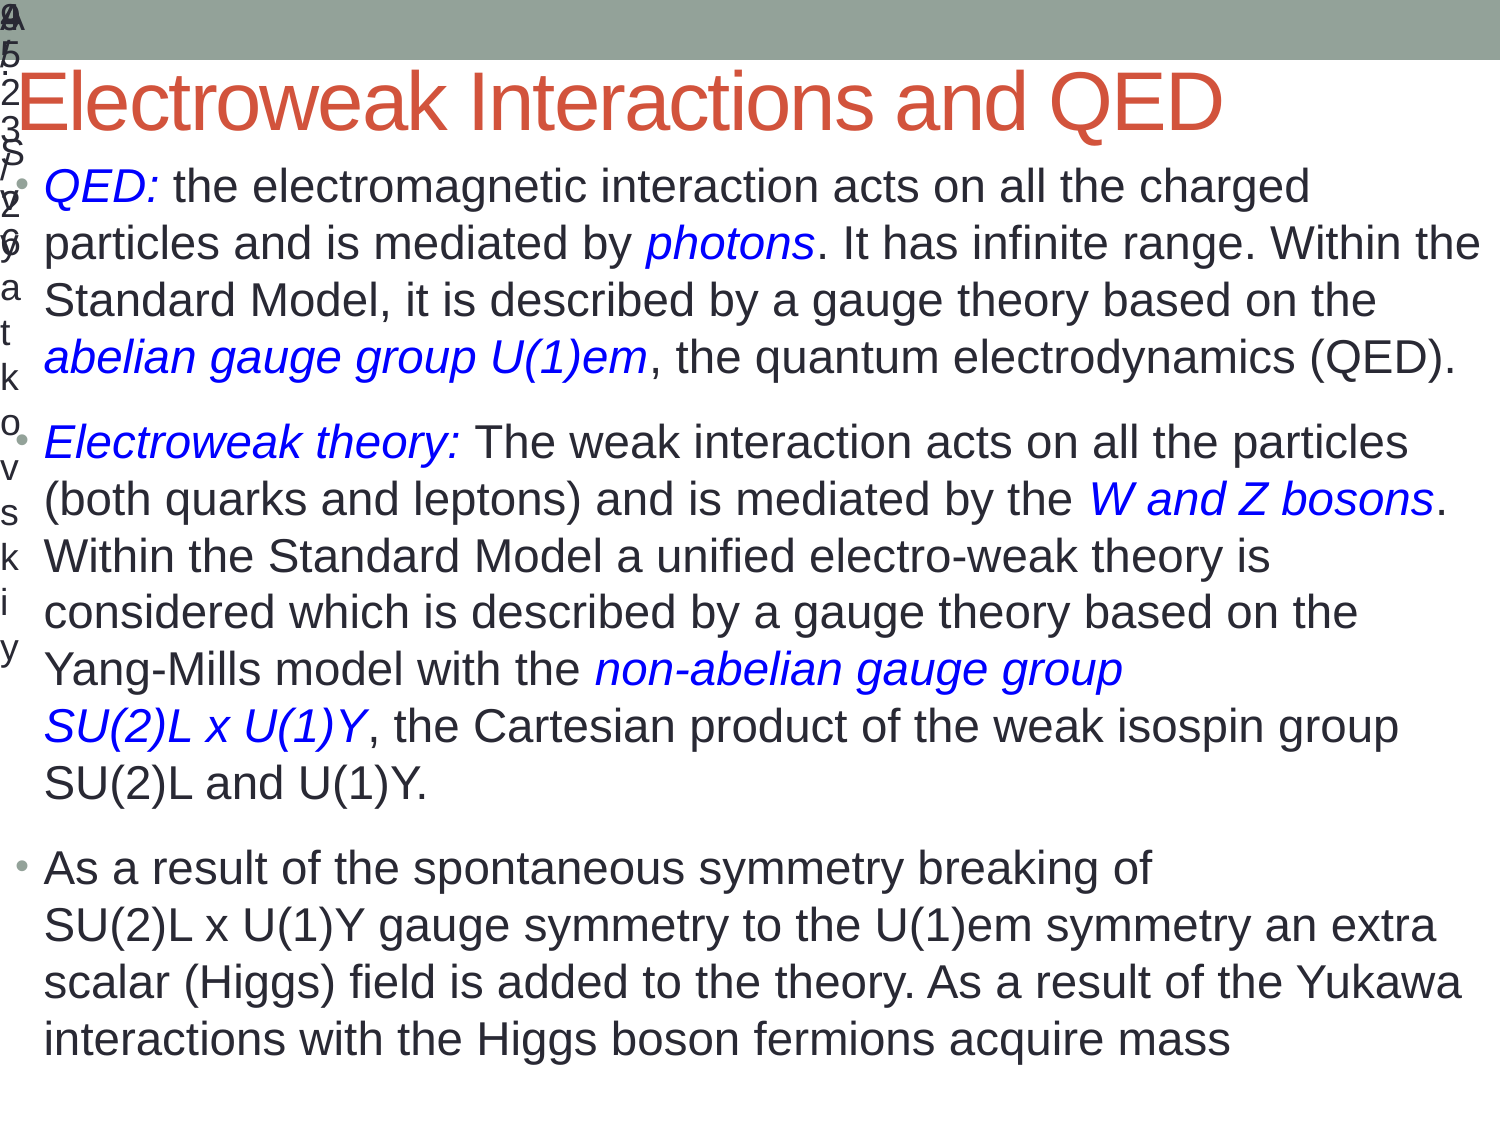

A. Svyatkovskiy
# Electroweak Interactions and QED
QED: the electromagnetic interaction acts on all the charged particles and is mediated by photons. It has infinite range. Within the Standard Model, it is described by a gauge theory based on the abelian gauge group U(1)em, the quantum electrodynamics (QED).
Electroweak theory: The weak interaction acts on all the particles (both quarks and leptons) and is mediated by the W and Z bosons. Within the Standard Model a unified electro-weak theory is considered which is described by a gauge theory based on the Yang-Mills model with the non-abelian gauge group SU(2)L x U(1)Y, the Cartesian product of the weak isospin group SU(2)L and U(1)Y.
As a result of the spontaneous symmetry breaking of SU(2)L x U(1)Y gauge symmetry to the U(1)em symmetry an extra scalar (Higgs) field is added to the theory. As a result of the Yukawa interactions with the Higgs boson fermions acquire mass